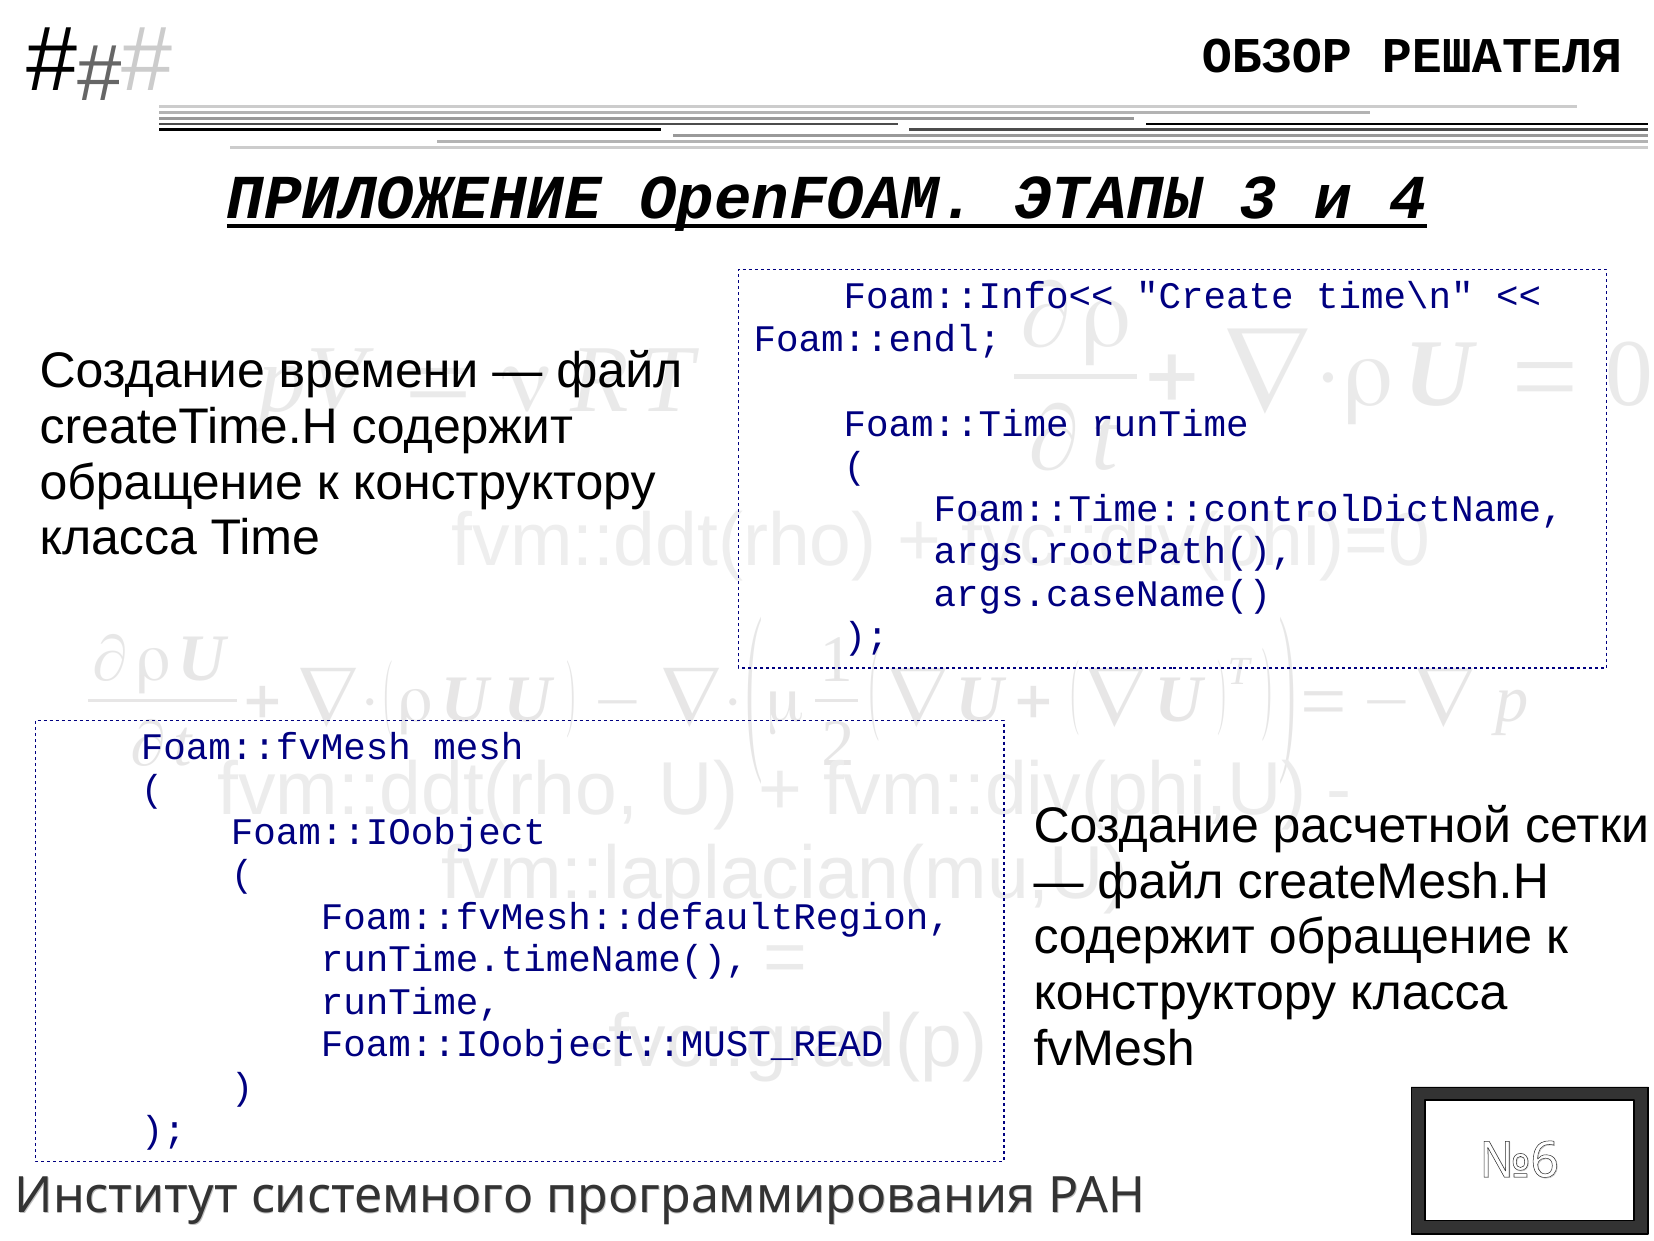

# ПРИЛОЖЕНИЕ OpenFOAM. ЭТАПЫ 3 и 4
 Foam::Info<< "Create time\n" << Foam::endl;
 Foam::Time runTime
 (
 Foam::Time::controlDictName,
 args.rootPath(),
 args.caseName()
 );
Создание времени — файл createTime.H содержит обращение к конструктору класса Time
 Foam::fvMesh mesh
 (
 Foam::IOobject
 (
 Foam::fvMesh::defaultRegion,
 runTime.timeName(),
 runTime,
 Foam::IOobject::MUST_READ
 )
 );
Создание расчетной сетки — файл createMesh.H содержит обращение к конструктору класса fvMesh